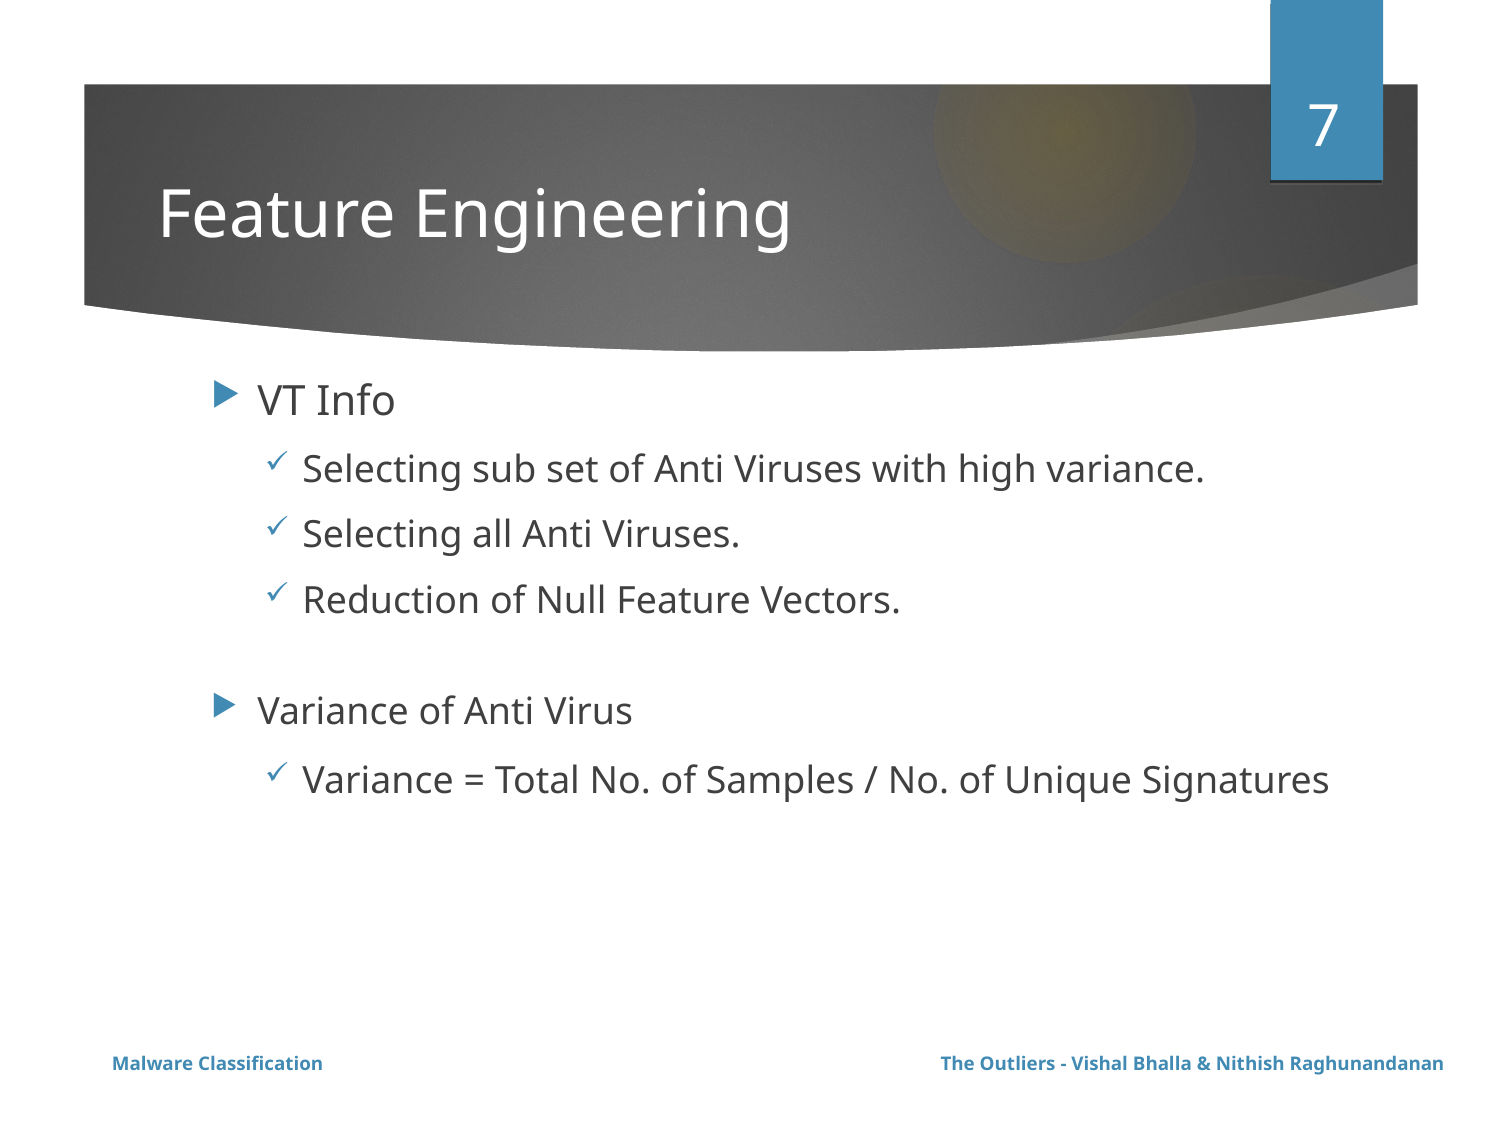

# Feature Engineering
VT Info
Selecting sub set of Anti Viruses with high variance.
Selecting all Anti Viruses.
Reduction of Null Feature Vectors.
Variance of Anti Virus
Variance = Total No. of Samples / No. of Unique Signatures
The Outliers - Vishal Bhalla & Nithish Raghunandanan
Malware Classification